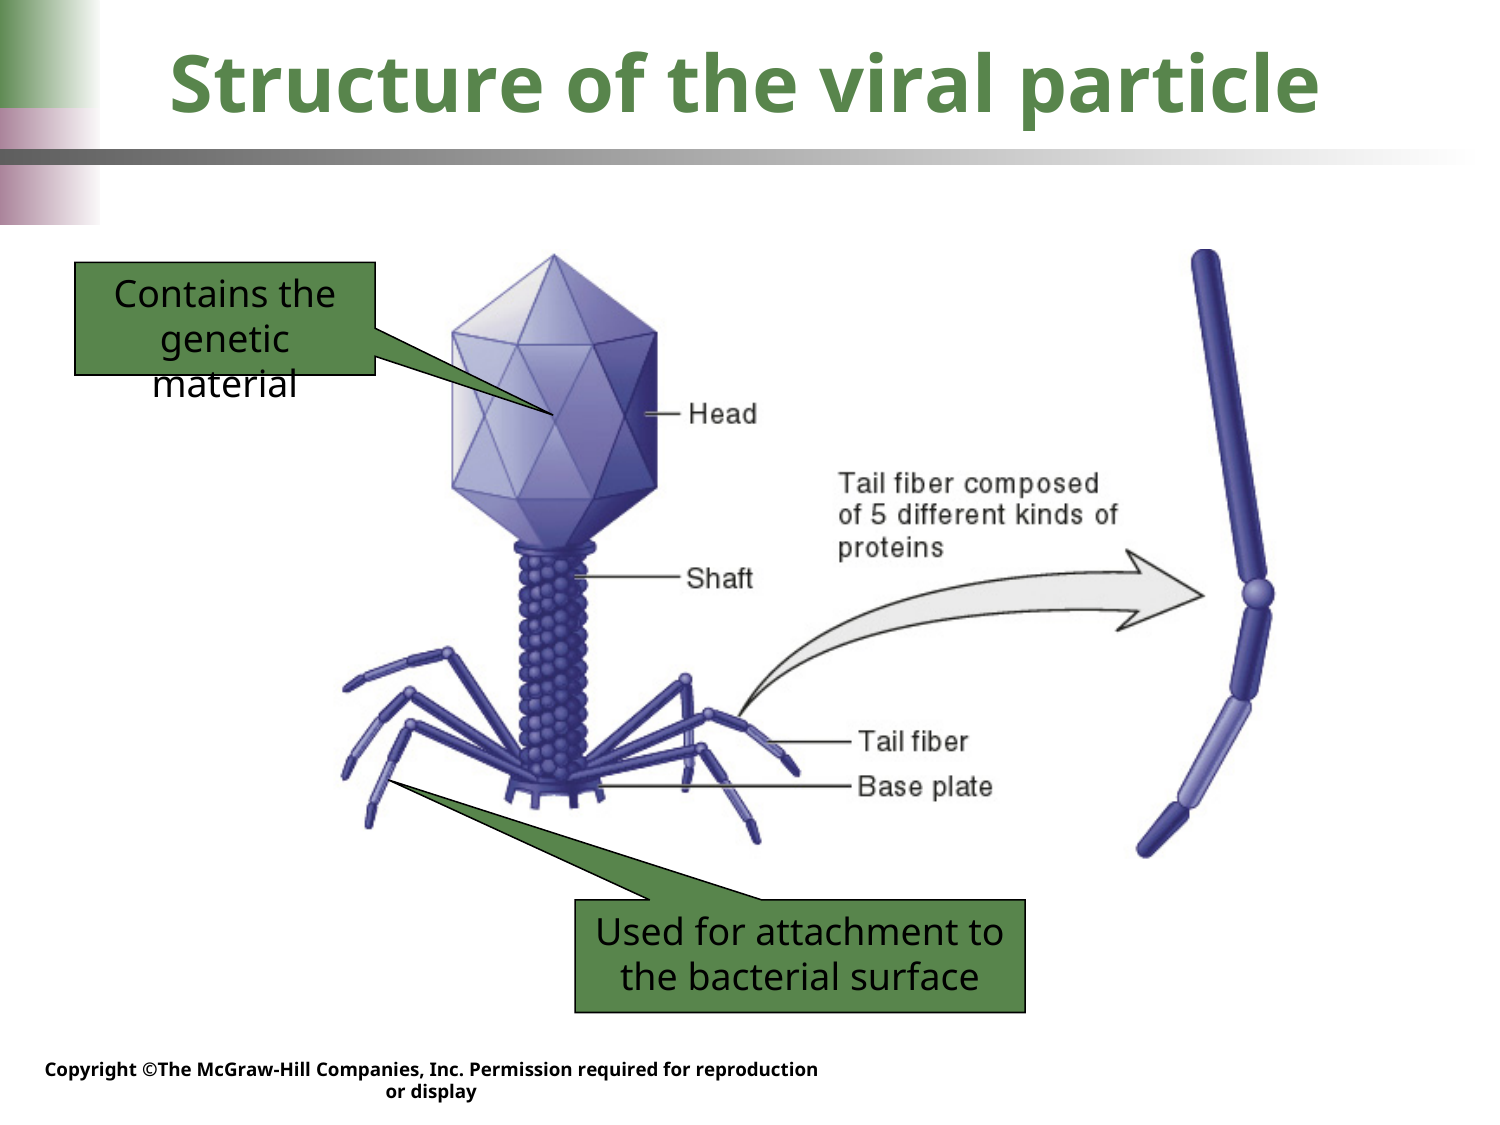

# Structure of the viral particle
Contains the genetic material
Used for attachment to the bacterial surface
Copyright ©The McGraw-Hill Companies, Inc. Permission required for reproduction or display